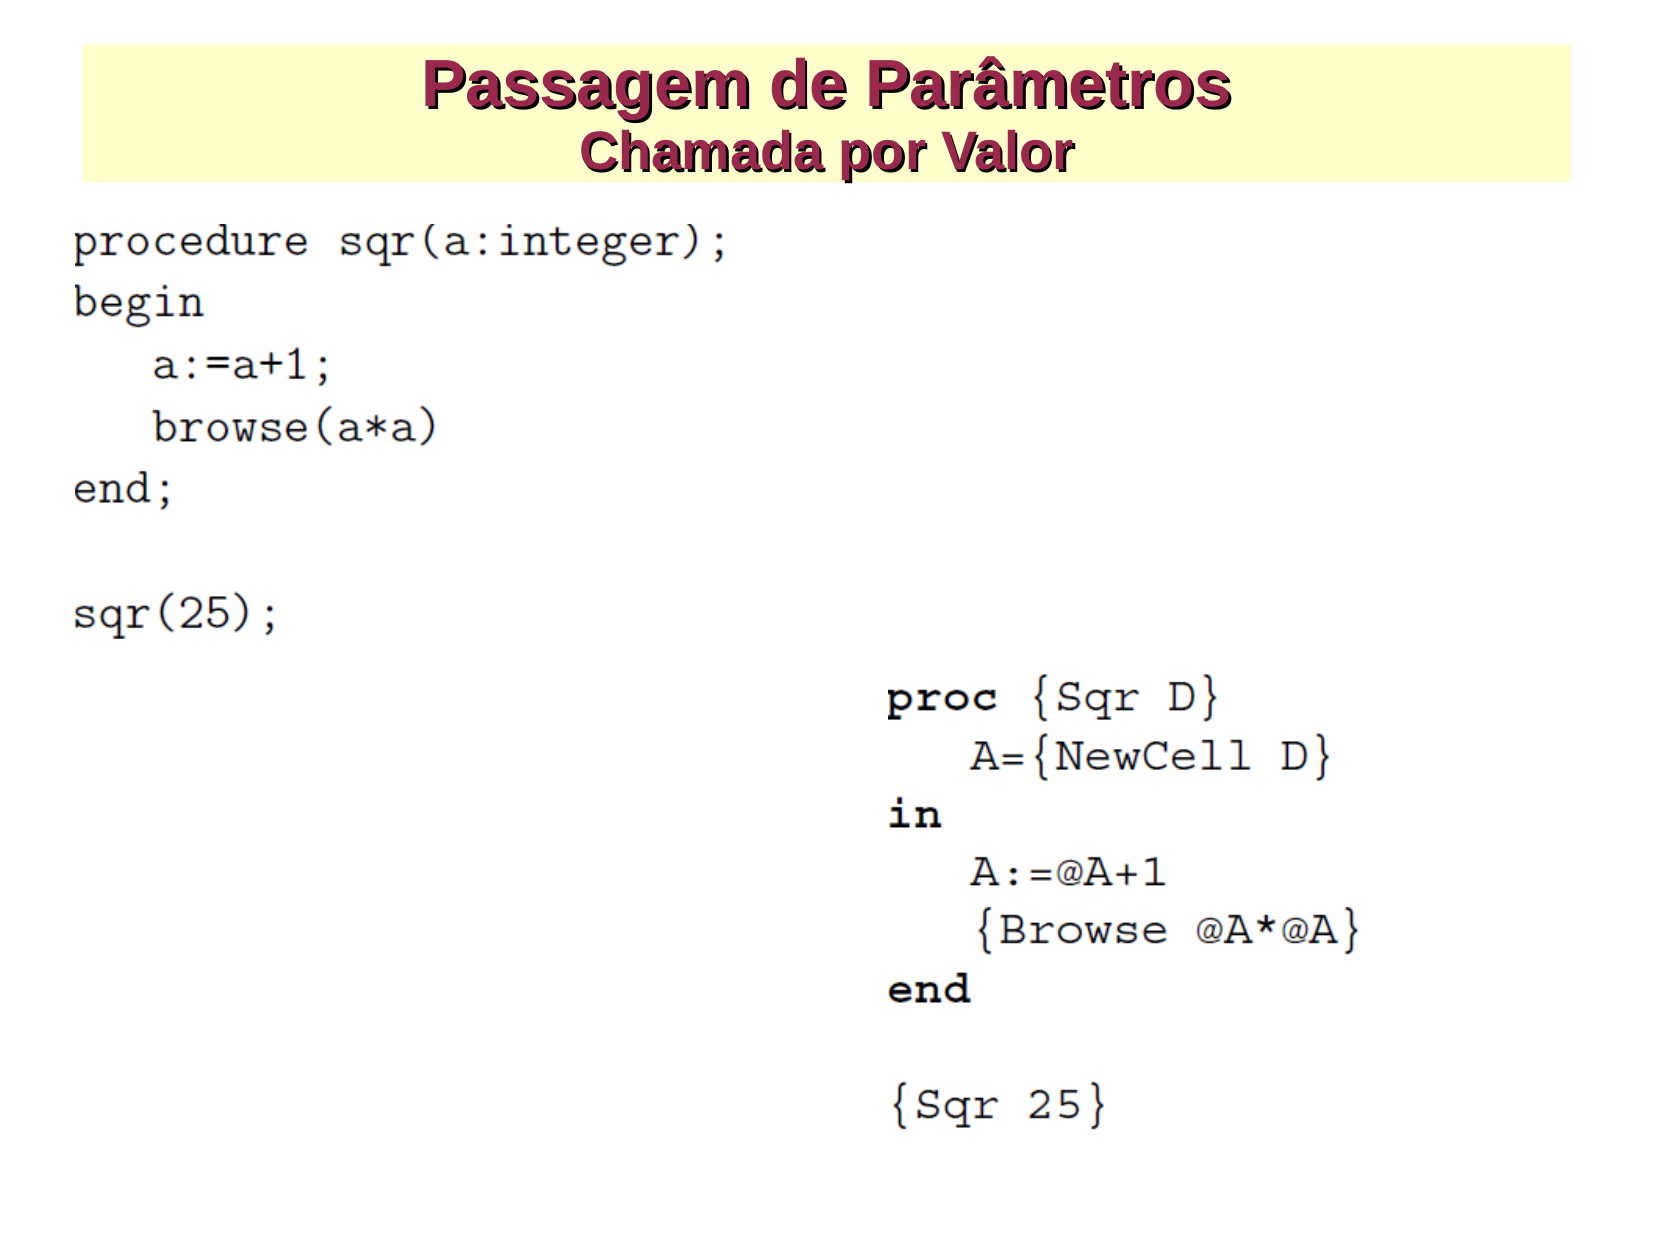

# Passagem de Parâmetros Chamada por Valor